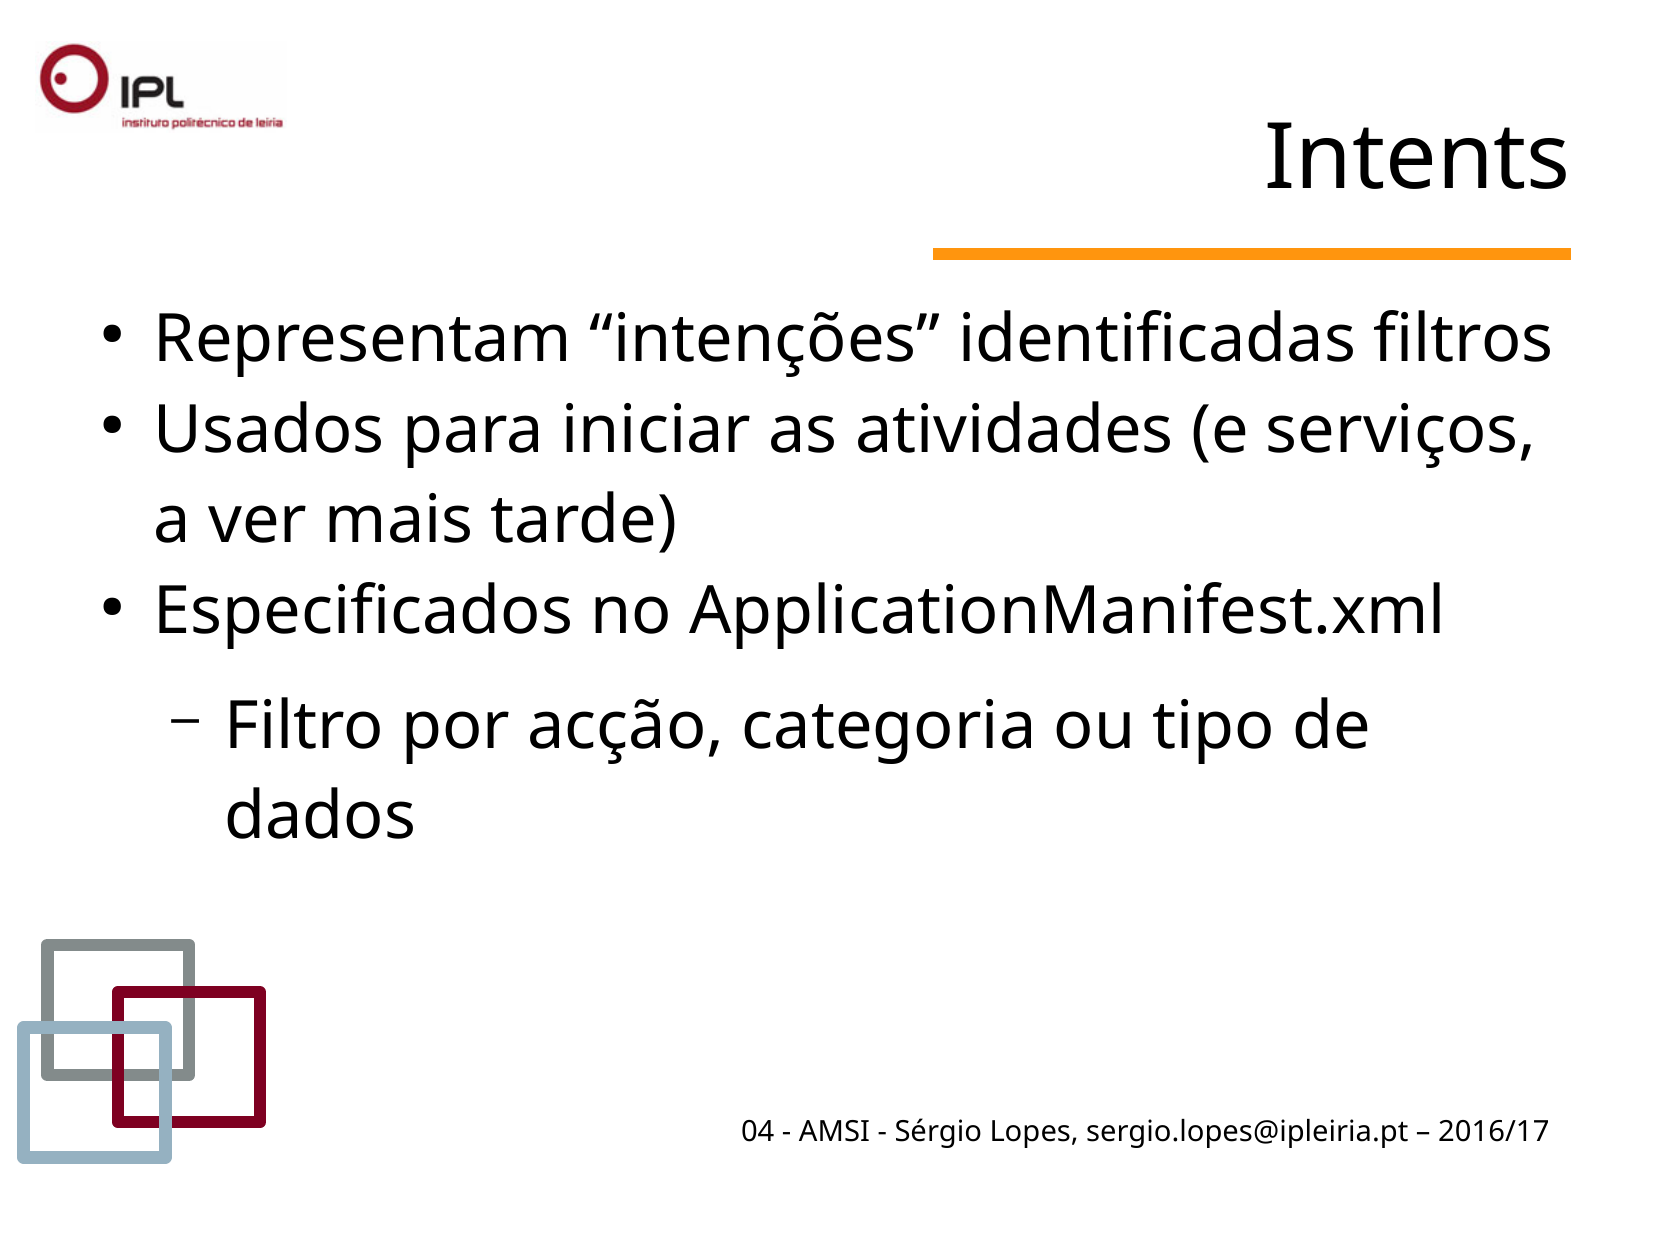

# Intents
Representam “intenções” identificadas filtros
Usados para iniciar as atividades (e serviços, a ver mais tarde)
Especificados no ApplicationManifest.xml
Filtro por acção, categoria ou tipo de dados
04 - AMSI - Sérgio Lopes, sergio.lopes@ipleiria.pt – 2016/17